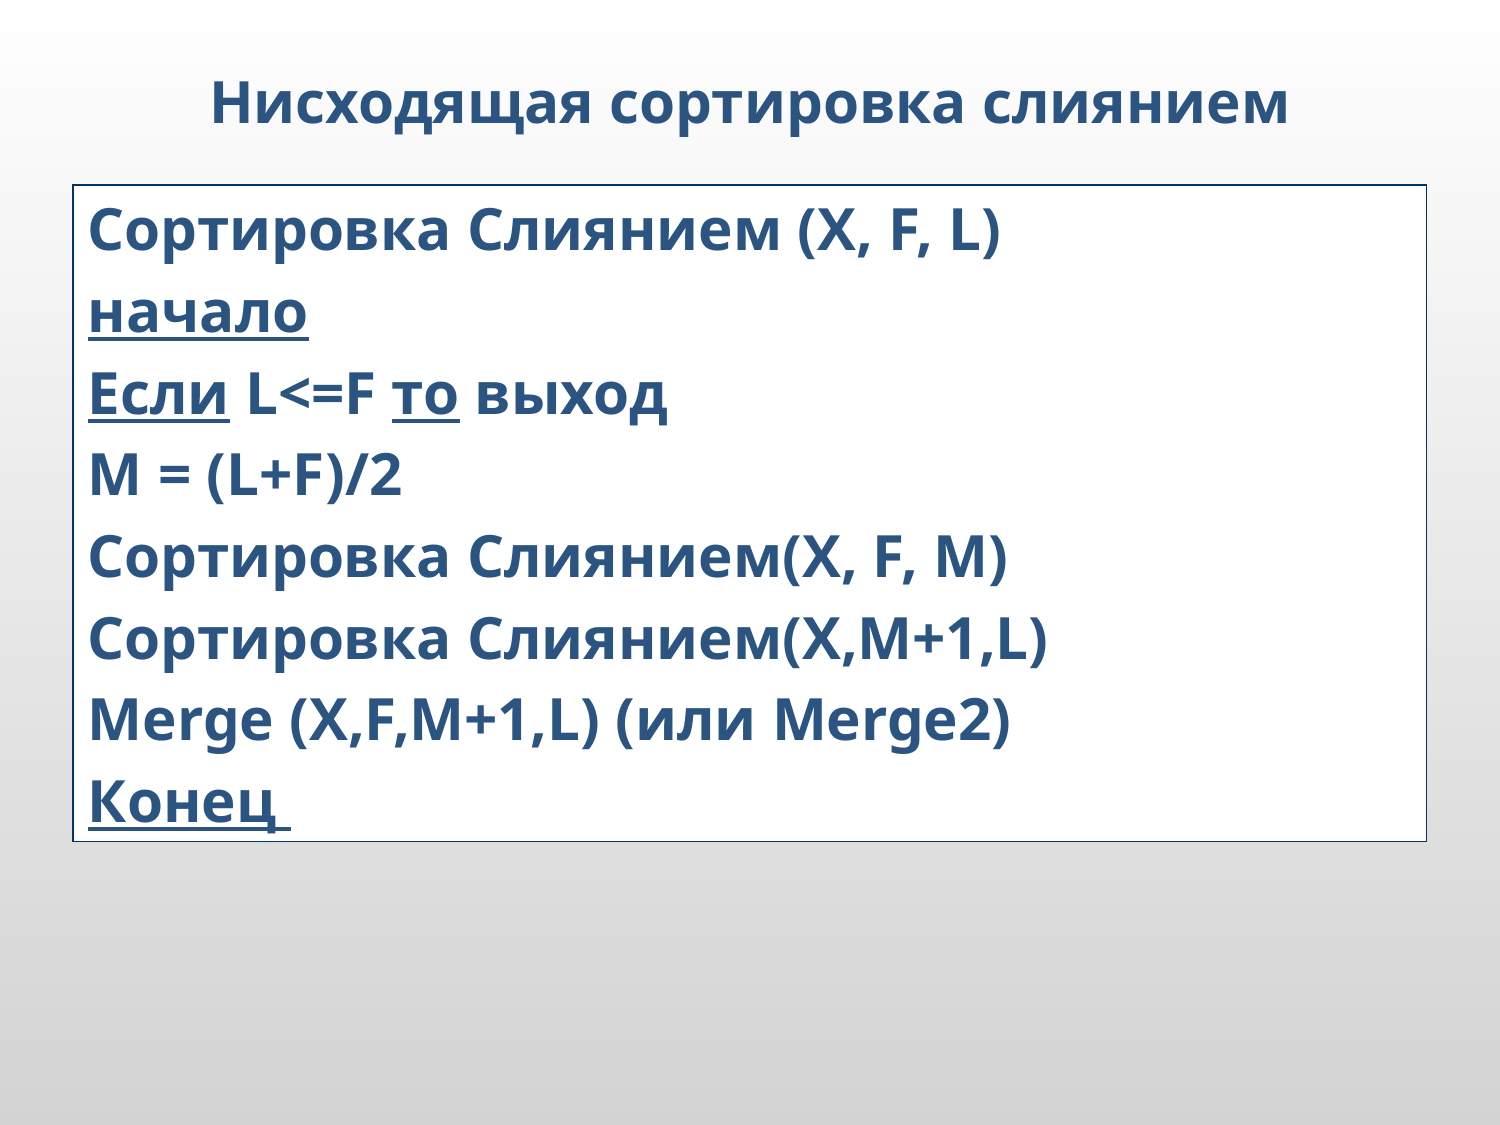

Нисходящая сортировка слиянием
Сортировка Слиянием (Х, F, L)
начало
Если L<=F то выход
M = (L+F)/2
Сортировка Слиянием(Х, F, M)
Сортировка Слиянием(X,M+1,L)
Merge (X,F,M+1,L) (или Merge2)
Конец